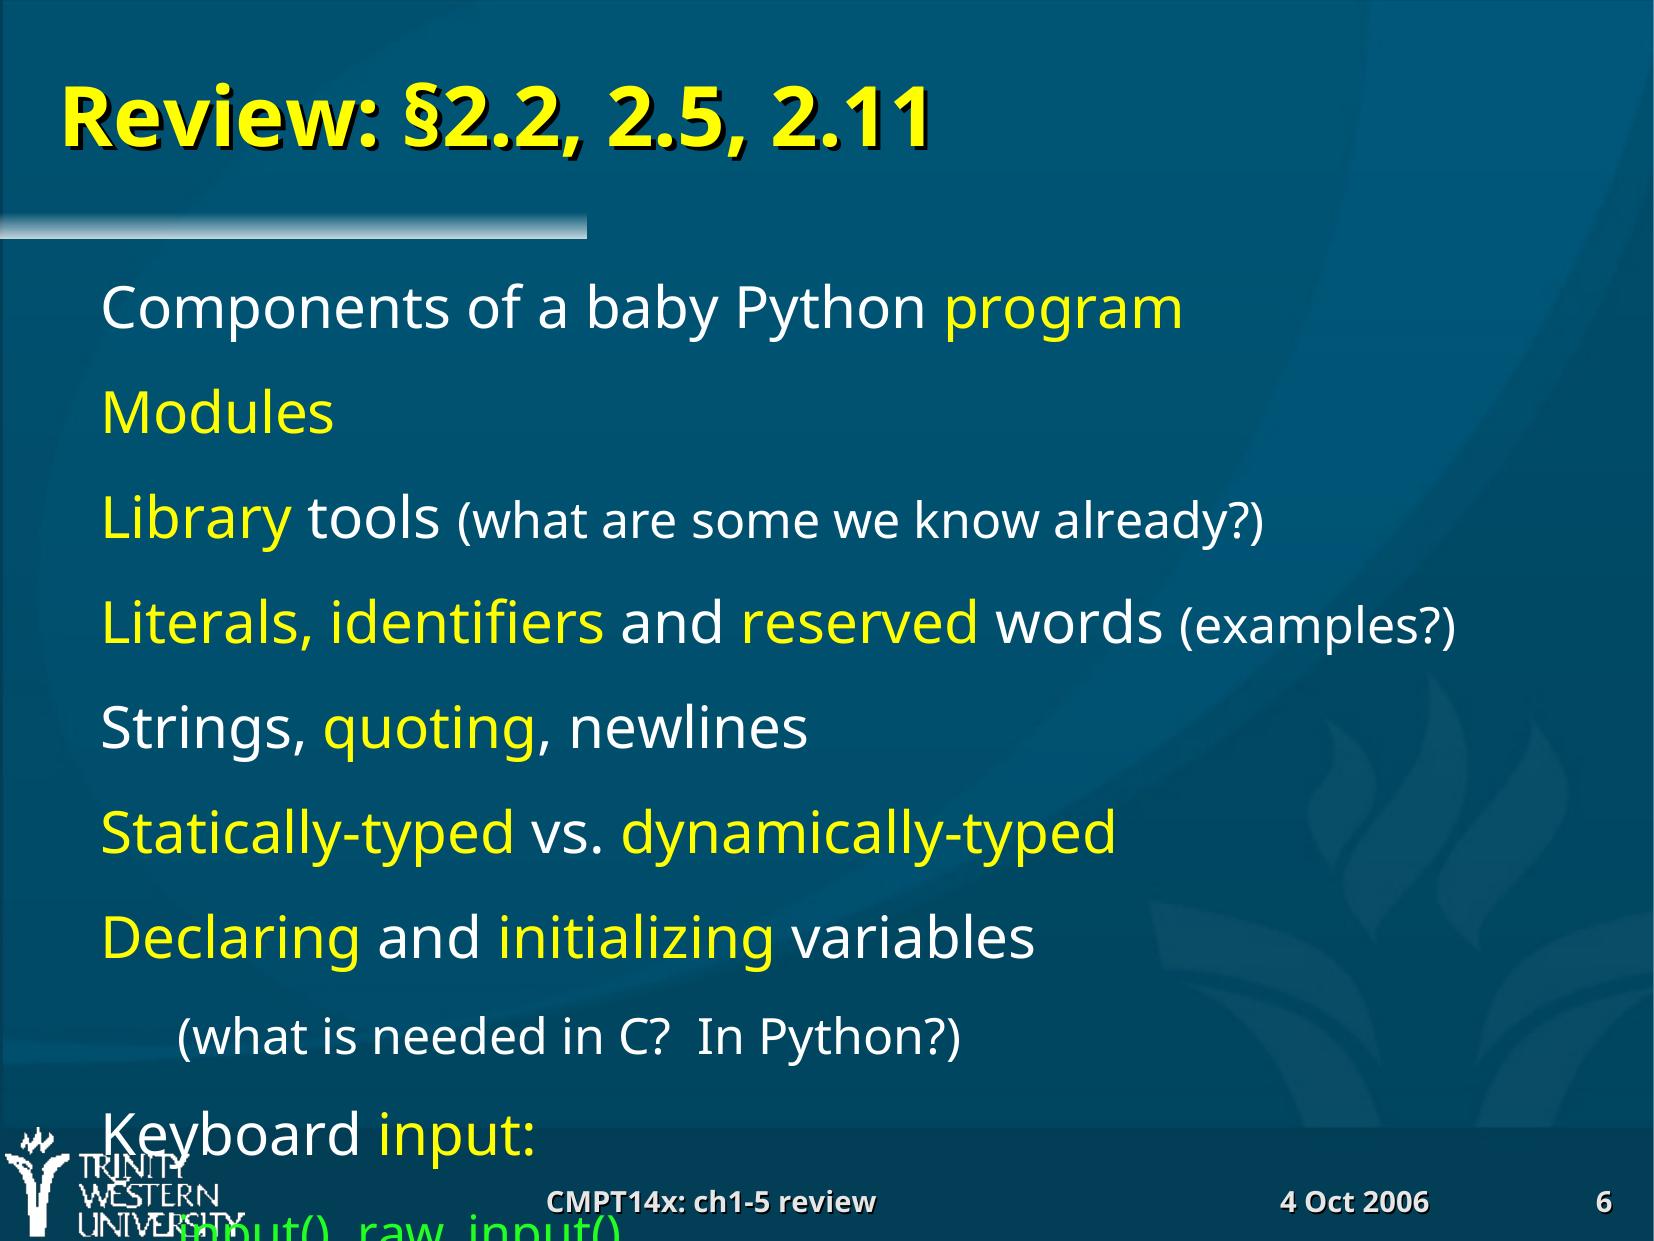

# Review: §2.2, 2.5, 2.11
Components of a baby Python program
Modules
Library tools (what are some we know already?)
Literals, identifiers and reserved words (examples?)
Strings, quoting, newlines
Statically-typed vs. dynamically-typed
Declaring and initializing variables
(what is needed in C? In Python?)
Keyboard input:
input(), raw_input()
CMPT14x: ch1-5 review
4 Oct 2006
6